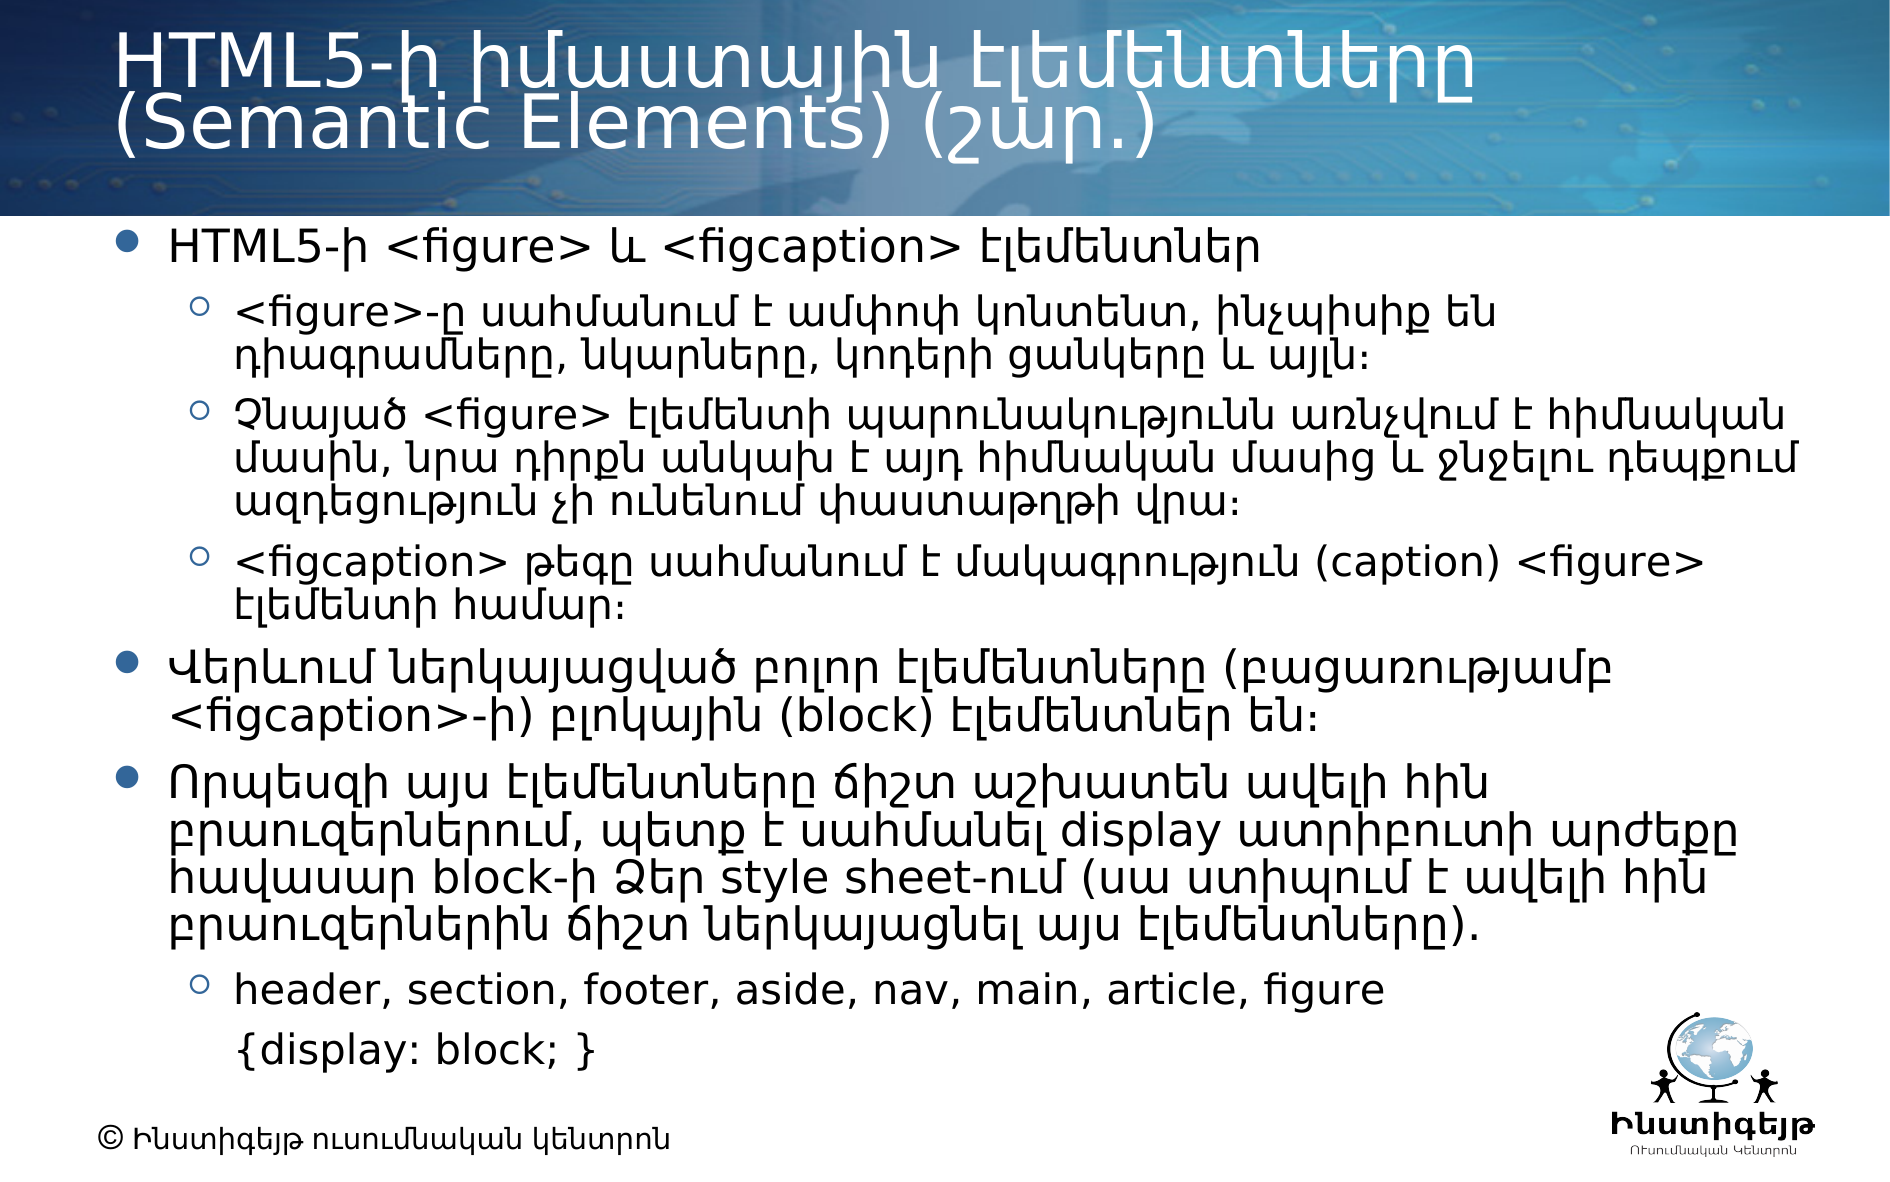

HTML5-ի իմաստային էլեմենտները
(Semantic Elements) (շար.)
# HTML5-ի <figure> և <figcaption> էլեմենտներ
<figure>-ը սահմանում է ամփոփ կոնտենտ, ինչպիսիք են դիագրամները, նկարները, կոդերի ցանկերը և այլն։
Չնայած <figure> էլեմենտի պարունակությունն առնչվում է հիմնական մասին, նրա դիրքն անկախ է այդ հիմնական մասից և ջնջելու դեպքում ազդեցություն չի ունենում փաստաթղթի վրա։
<figcaption> թեգը սահմանում է մակագրություն (caption) <figure> էլեմենտի համար։
Վերևում ներկայացված բոլոր էլեմենտները (բացառությամբ <figcaption>-ի) բլոկային (block) էլեմենտներ են։
Որպեսզի այս էլեմենտները ճիշտ աշխատեն ավելի հին բրաուզերներում, պետք է սահմանել display ատրիբուտի արժեքը հավասար block-ի Ձեր style sheet-ում (սա ստիպում է ավելի հին բրաուզերներին ճիշտ ներկայացնել այս էլեմենտները)․
header, section, footer, aside, nav, main, article, figure
{display: block; }